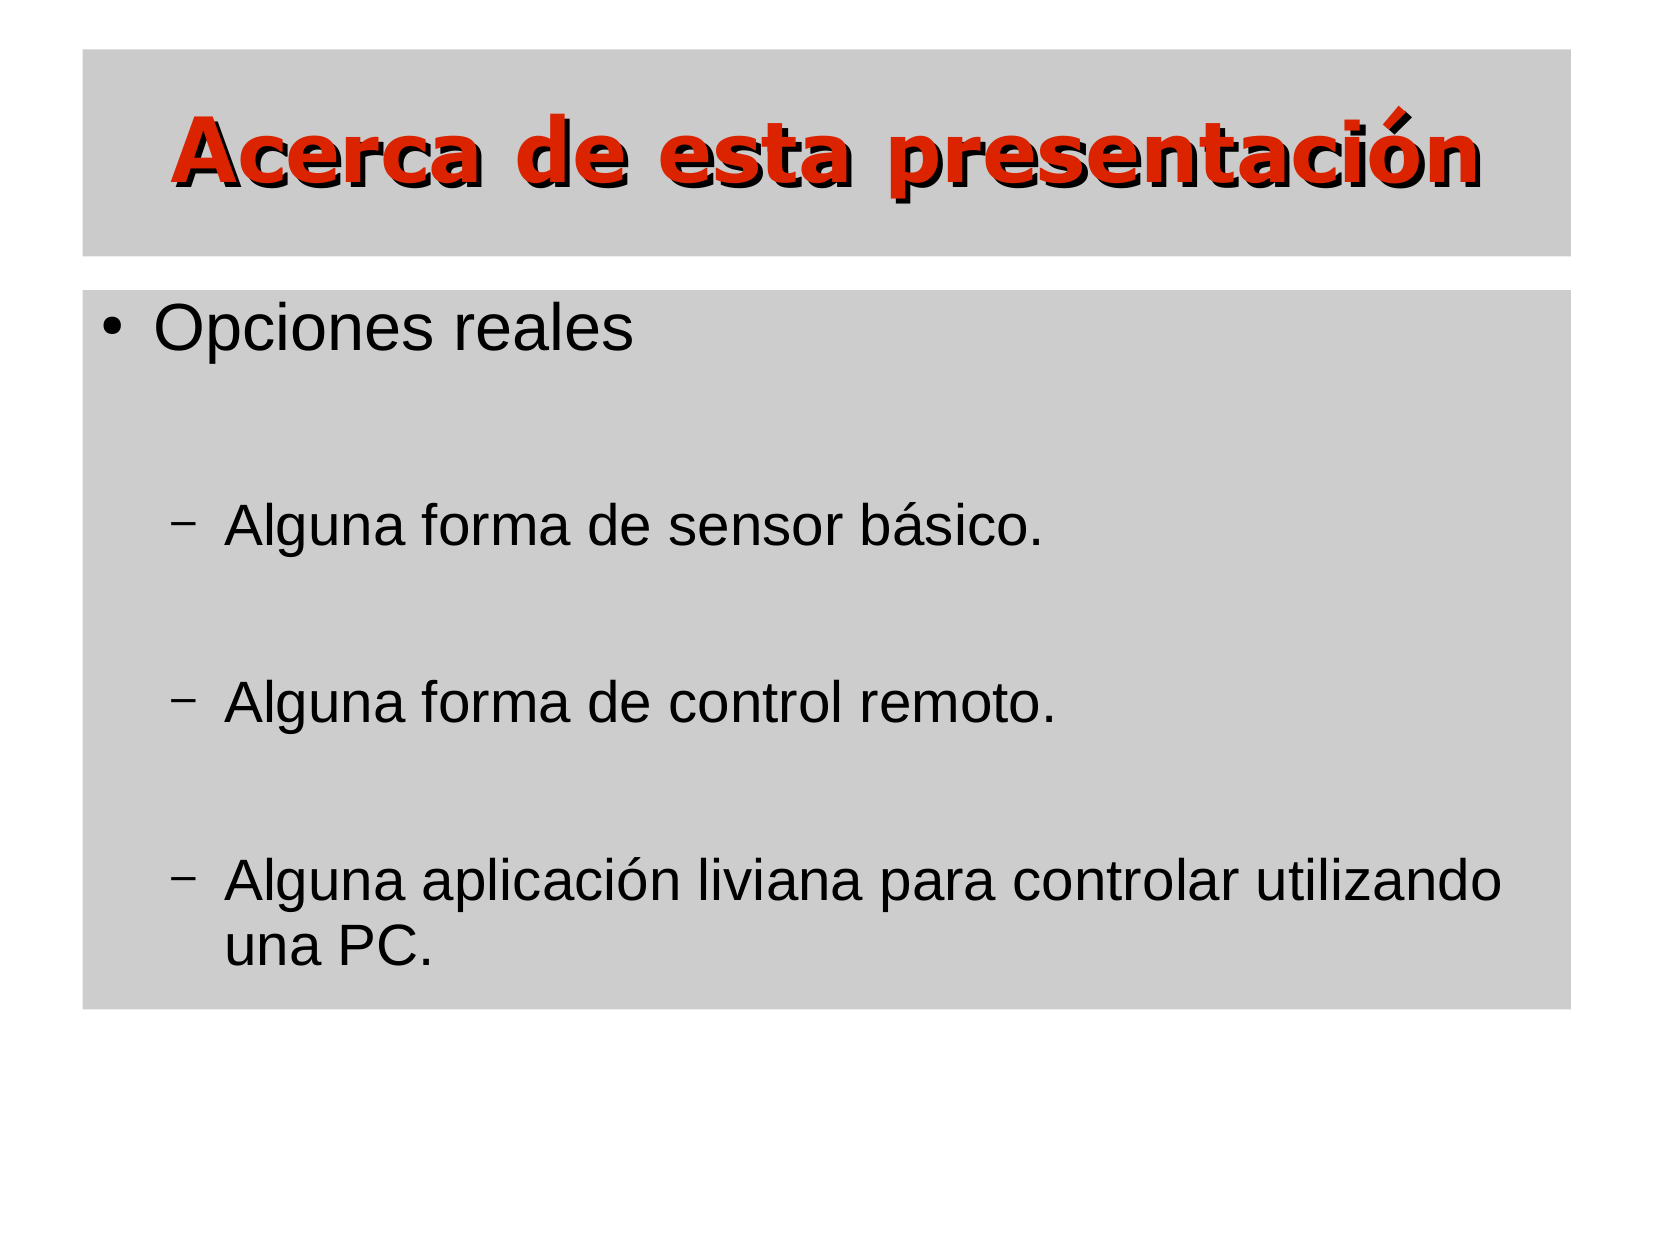

# Acerca de esta presentación
Opciones reales
Alguna forma de sensor básico.
Alguna forma de control remoto.
Alguna aplicación liviana para controlar utilizando una PC.